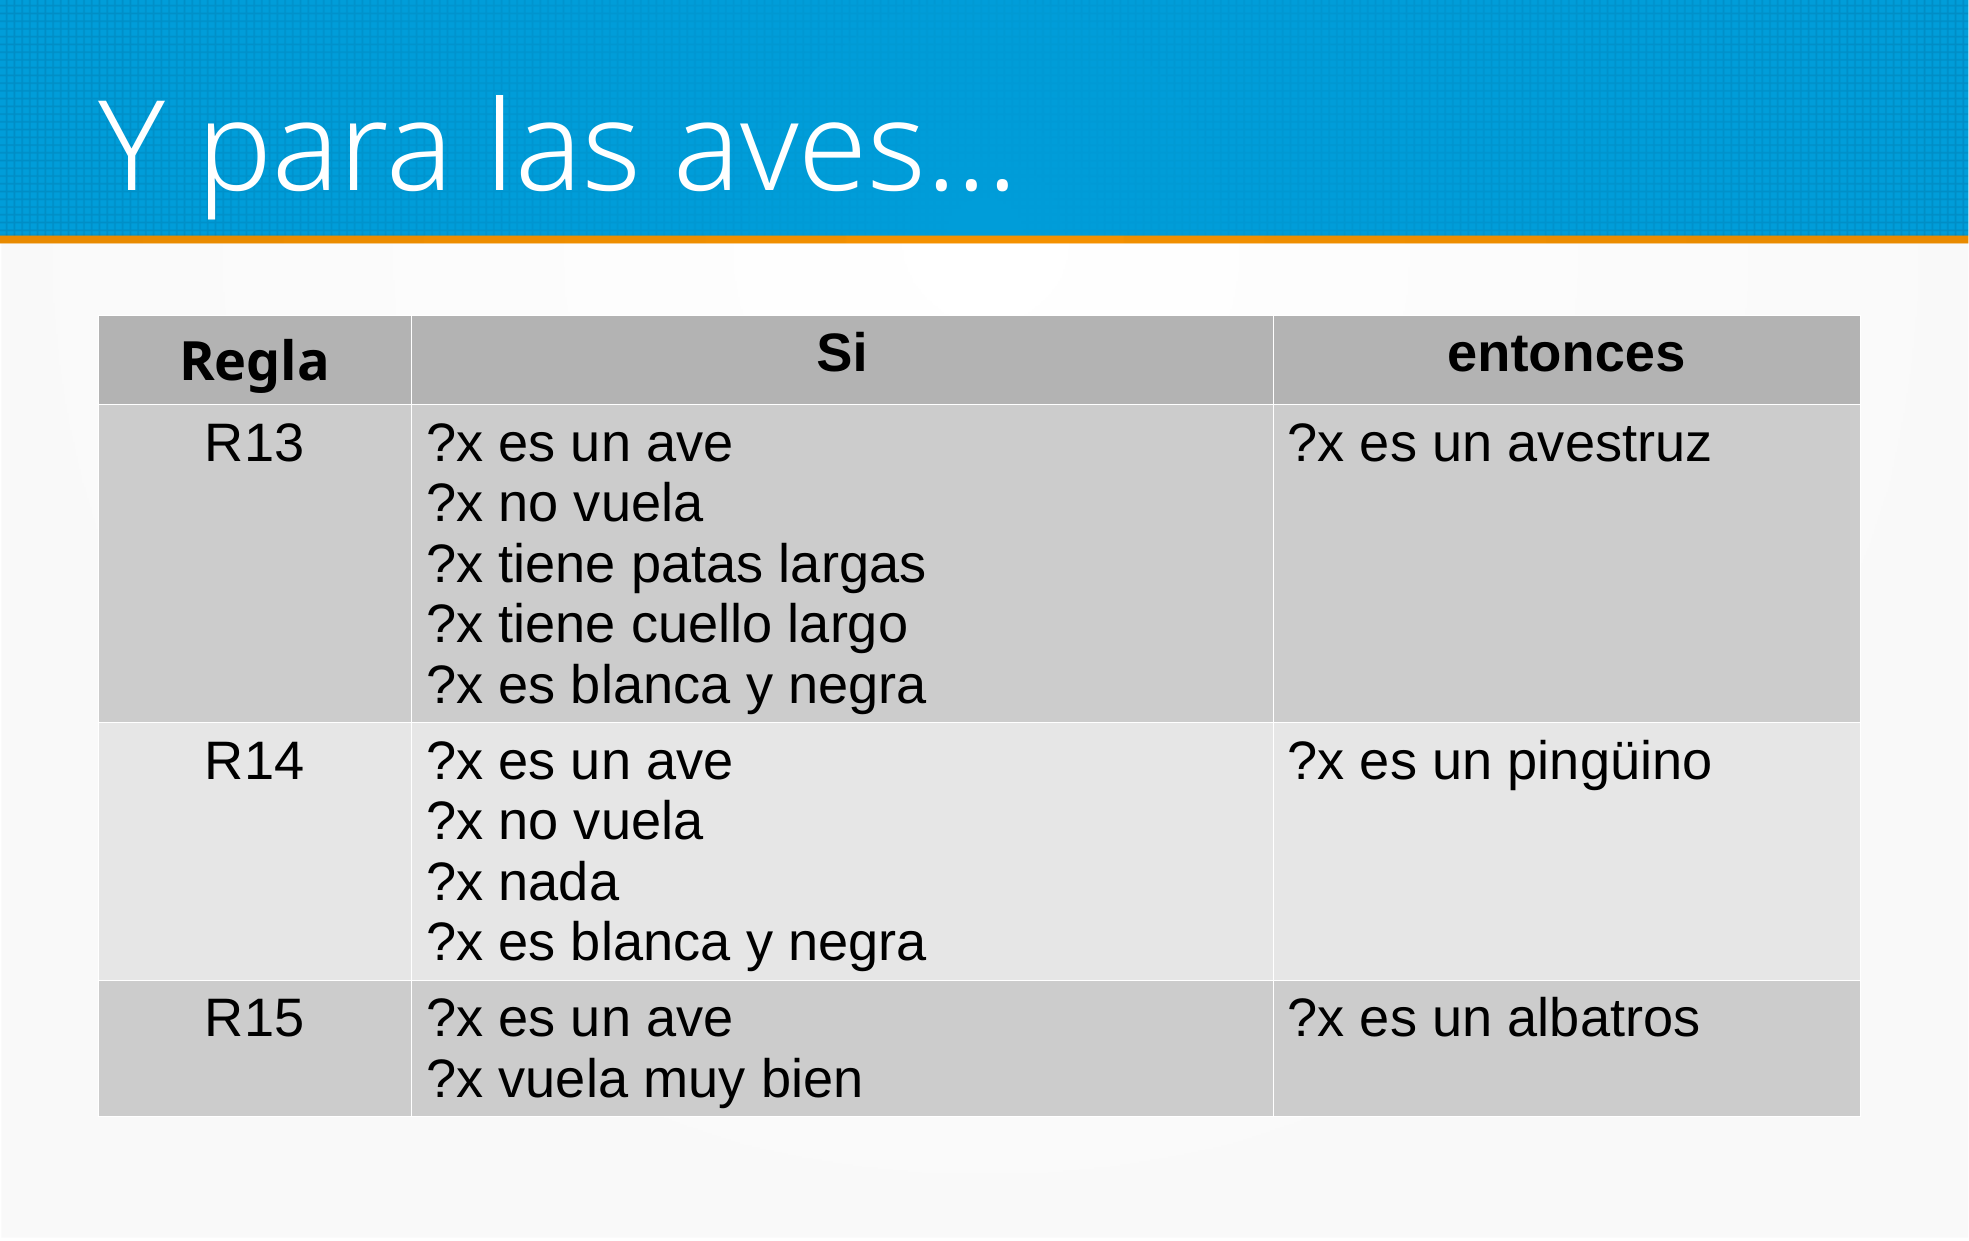

# Y para las aves...
| Regla | Si | entonces |
| --- | --- | --- |
| R13 | ?x es un ave ?x no vuela ?x tiene patas largas ?x tiene cuello largo ?x es blanca y negra | ?x es un avestruz |
| R14 | ?x es un ave ?x no vuela ?x nada ?x es blanca y negra | ?x es un pingüino |
| R15 | ?x es un ave ?x vuela muy bien | ?x es un albatros |